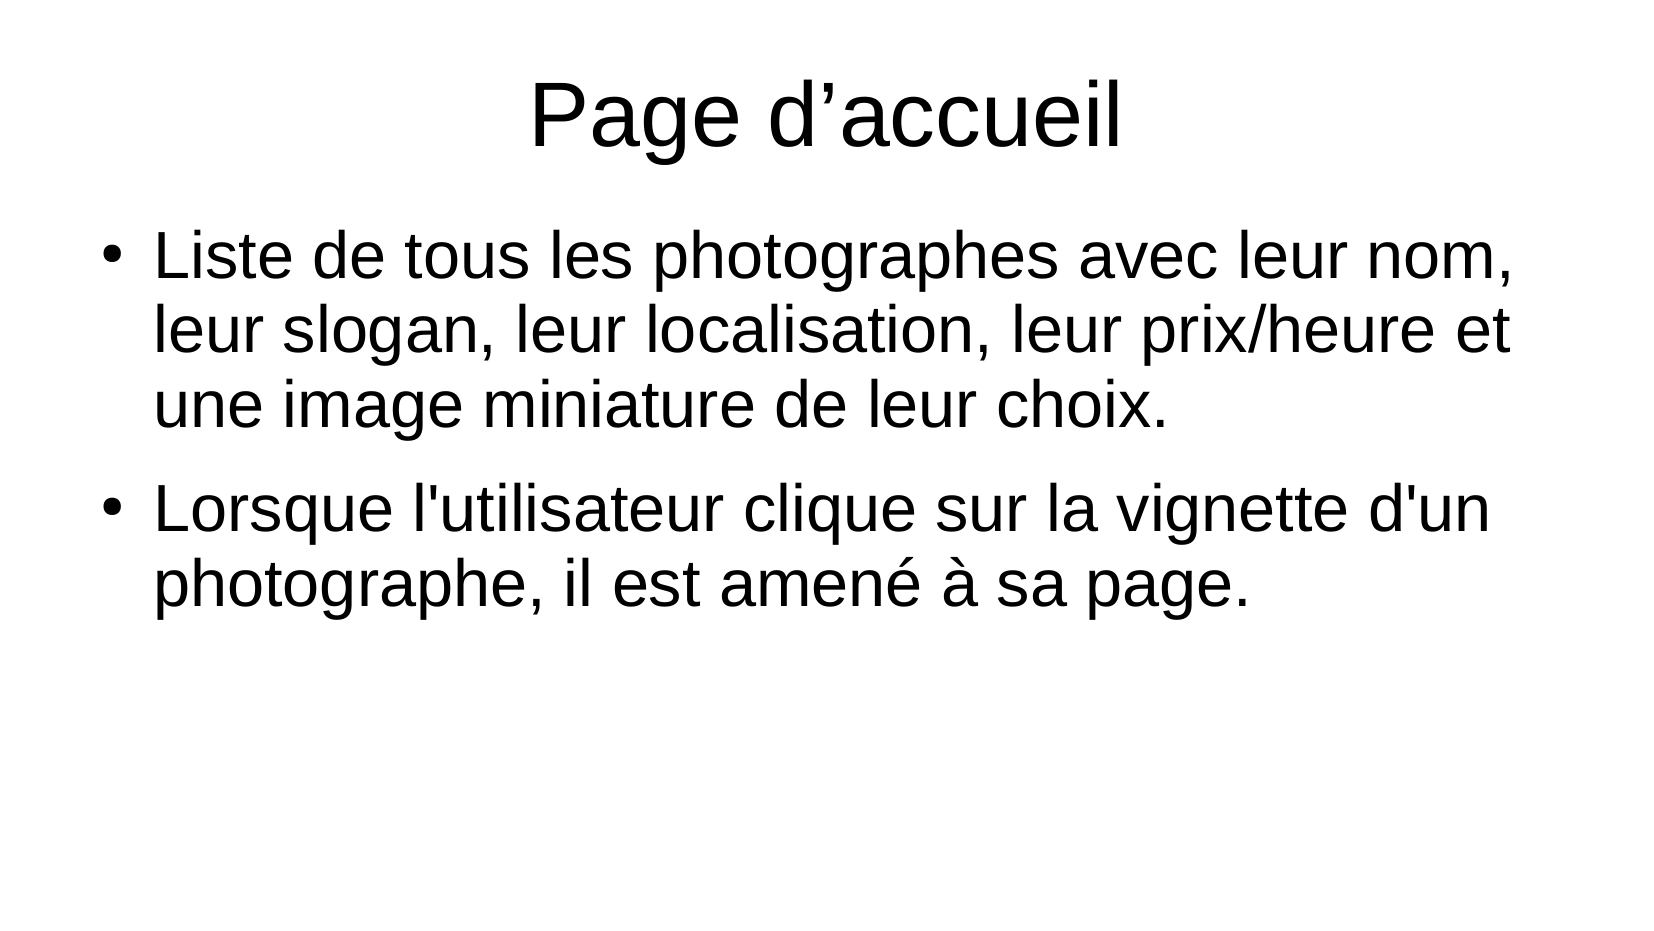

# Page d’accueil
Liste de tous les photographes avec leur nom, leur slogan, leur localisation, leur prix/heure et une image miniature de leur choix.
Lorsque l'utilisateur clique sur la vignette d'un photographe, il est amené à sa page.